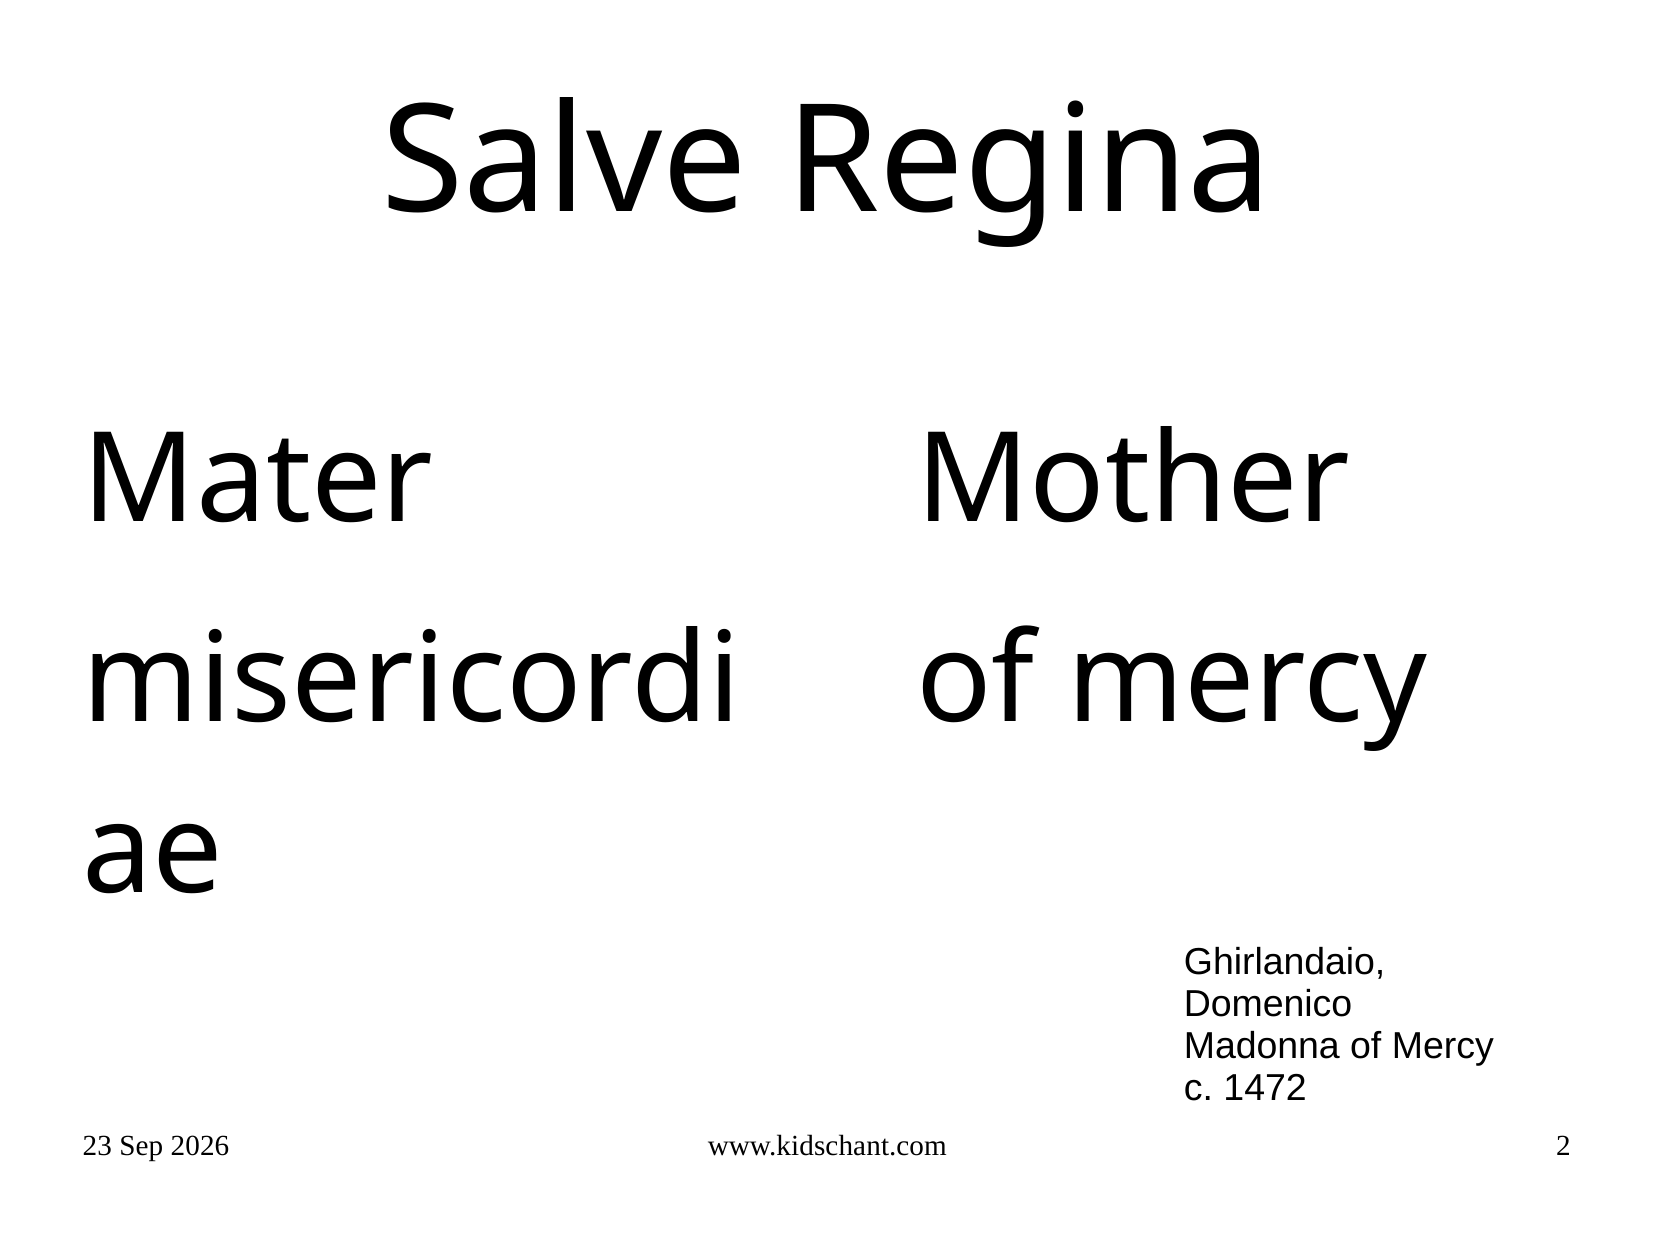

# Salve Regina
Mater
misericordiae
Mother
of mercy
Ghirlandaio, Domenico
Madonna of Mercy
c. 1472
www.kidschant.com
2